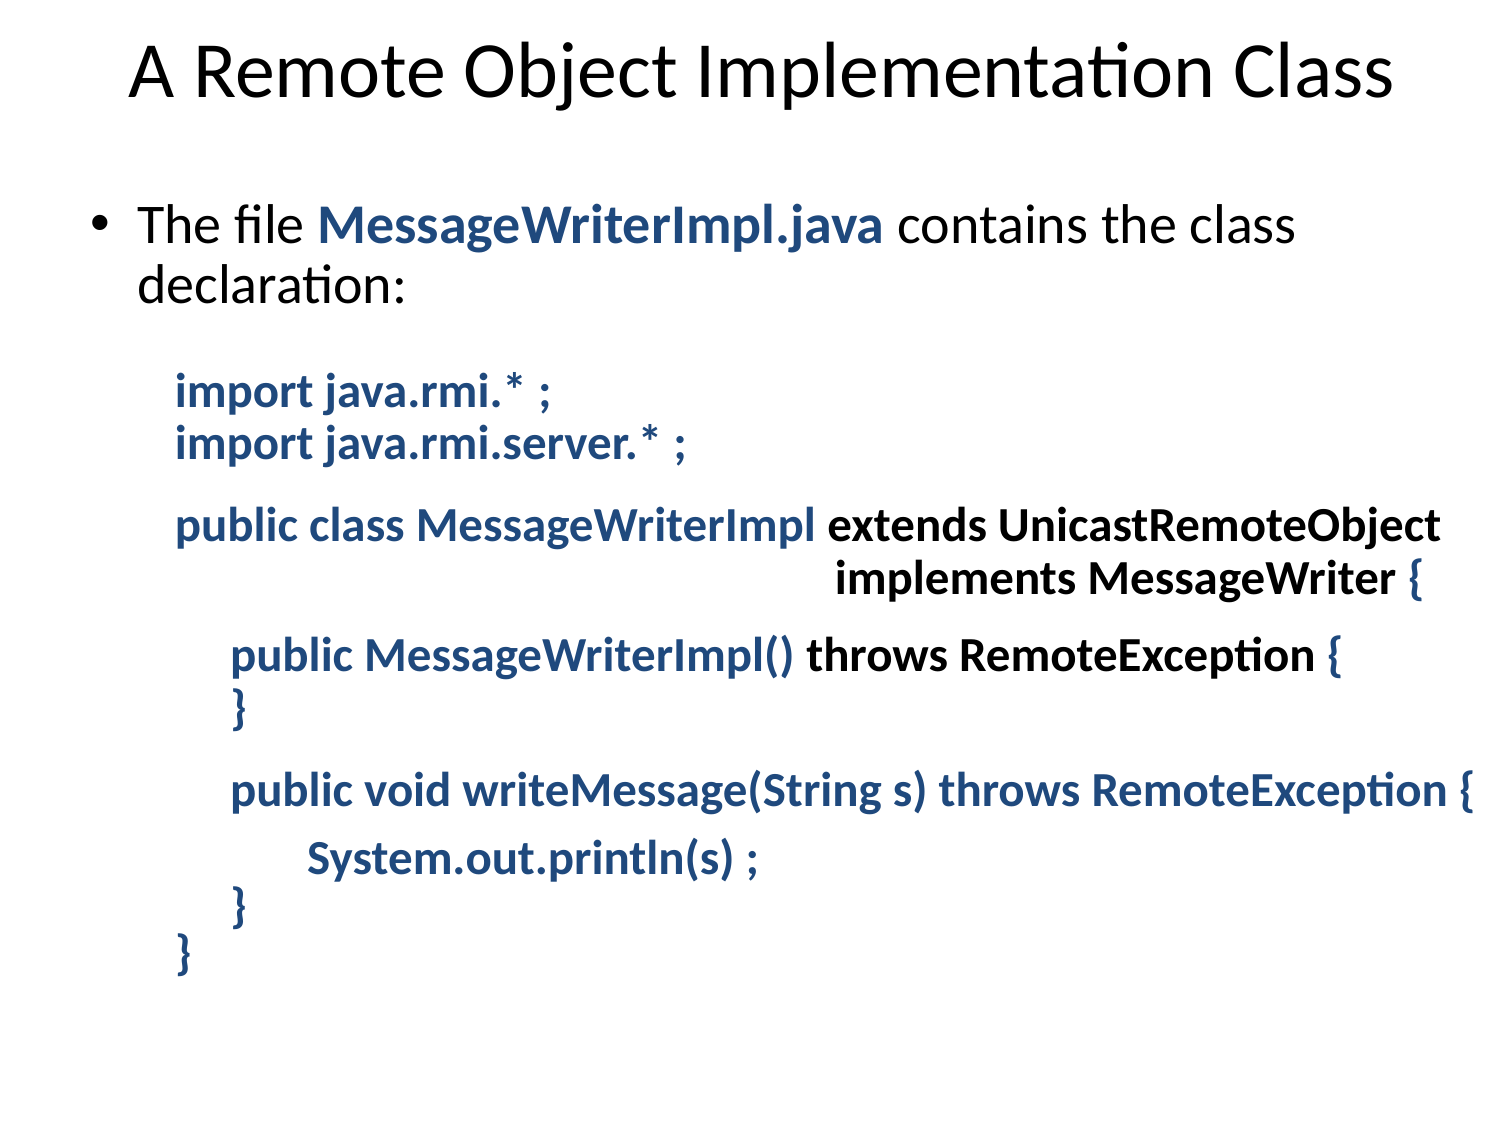

# A Remote Object Implementation Class
The file MessageWriterImpl.java contains the class declaration:
 import java.rmi.* ;
 import java.rmi.server.* ;
 public class MessageWriterImpl extends UnicastRemoteObject
 implements MessageWriter {
 public MessageWriterImpl() throws RemoteException {
 }
 public void writeMessage(String s) throws RemoteException {
 System.out.println(s) ;
 }
 }